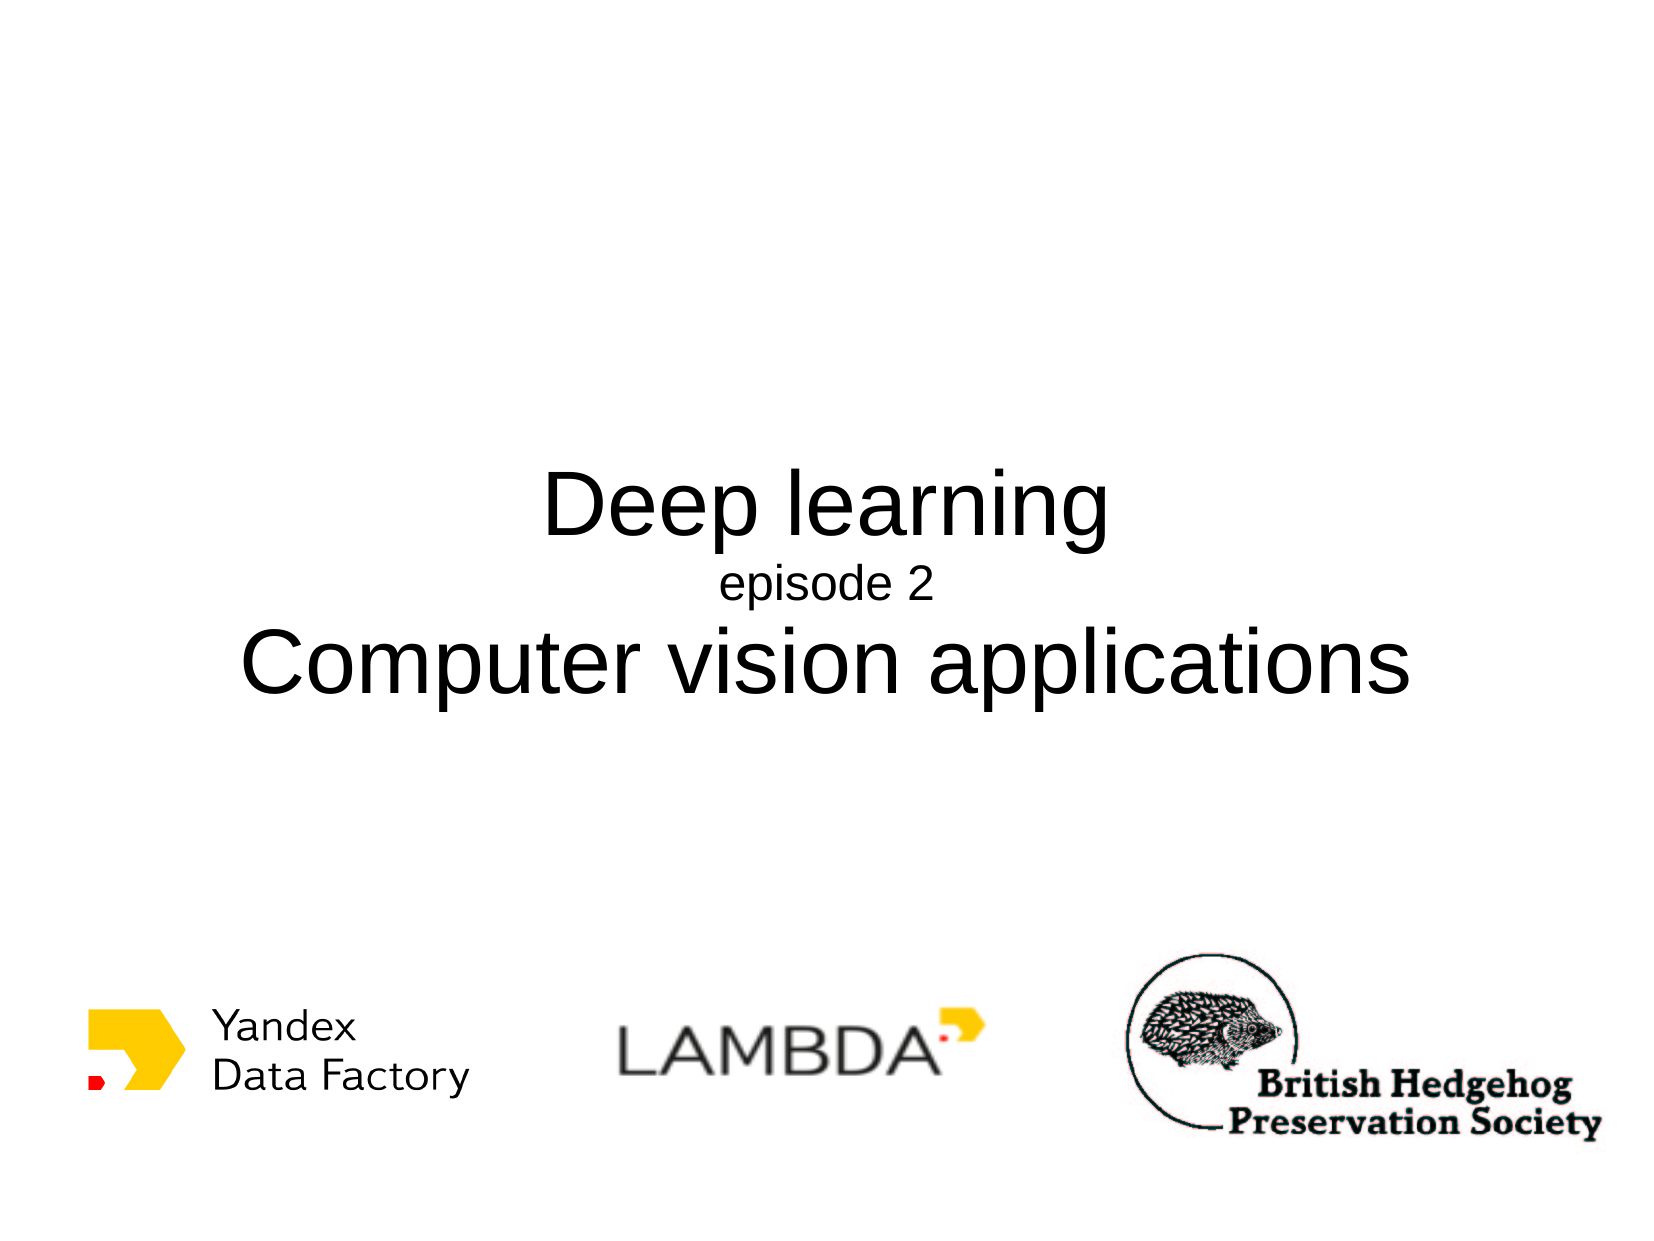

# Deep learning episode 2 Computer vision applications
1